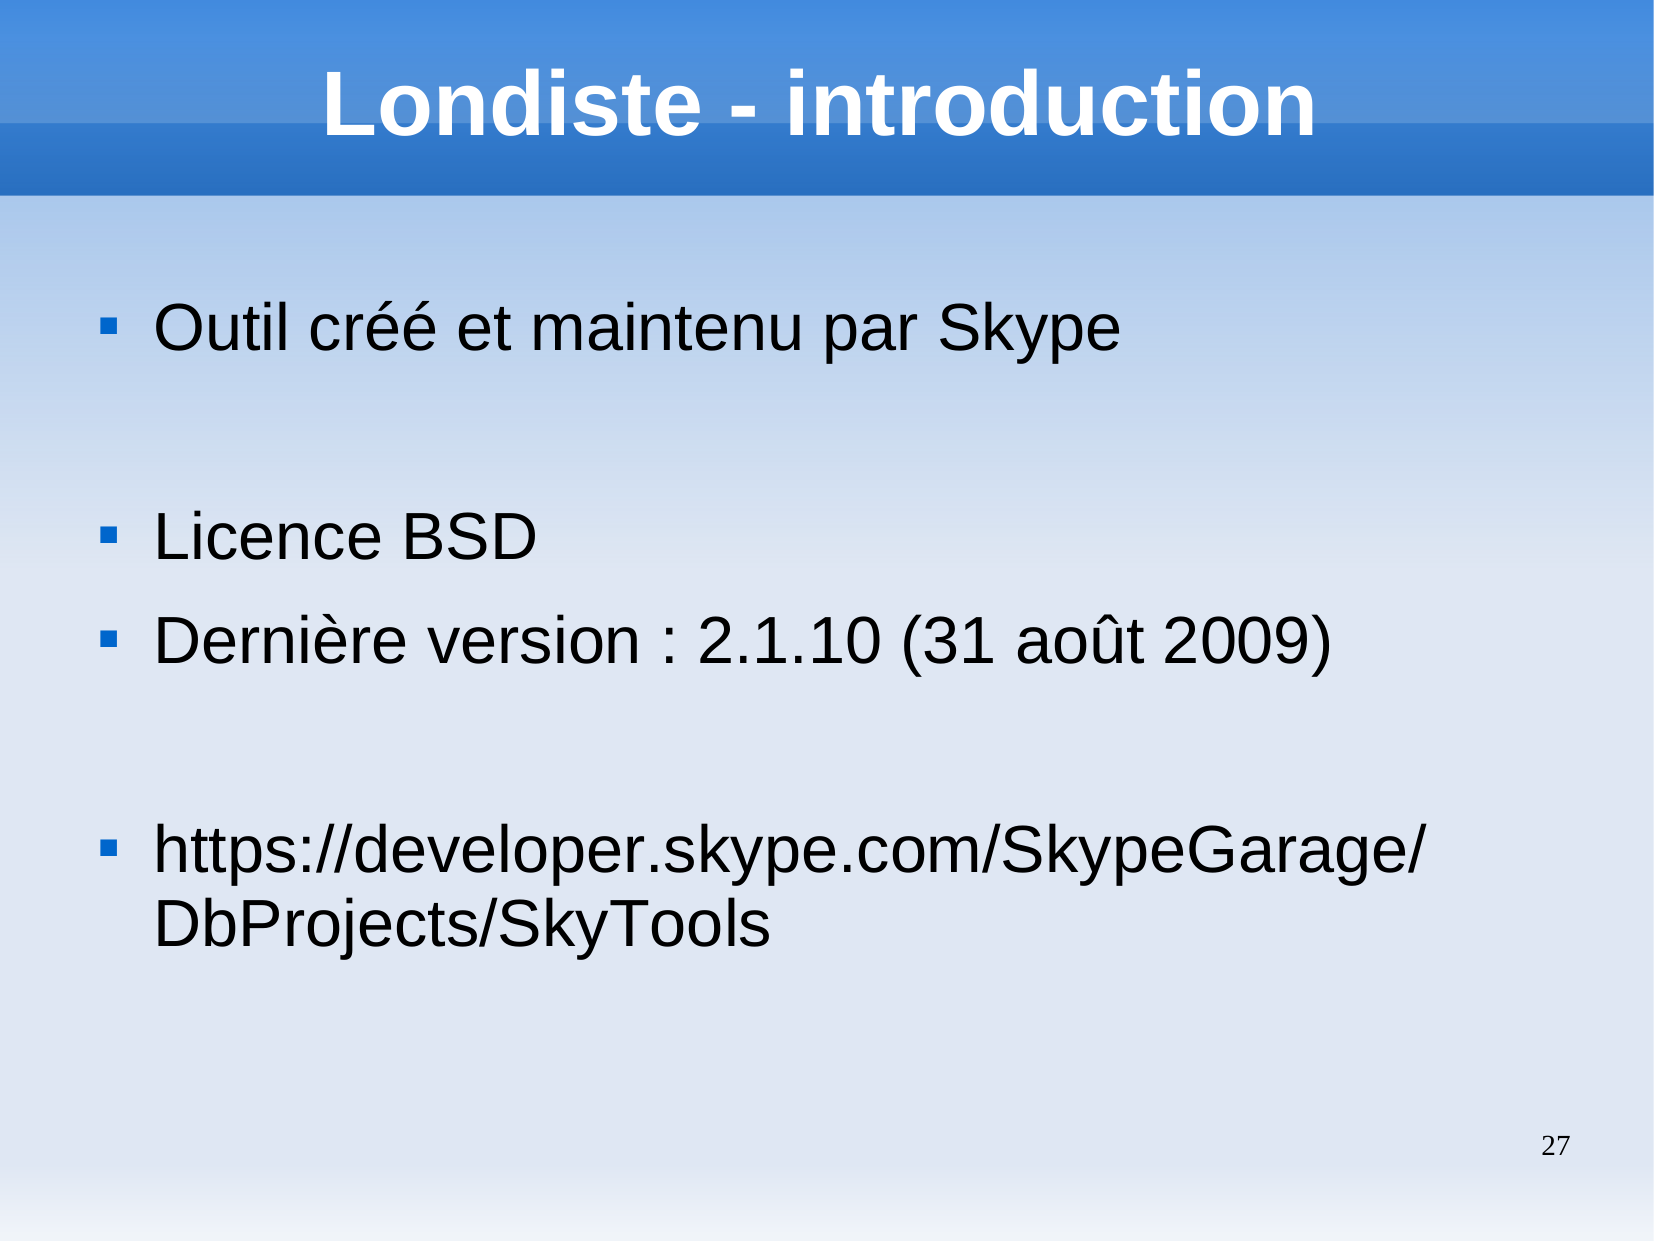

# Londiste - introduction
Outil créé et maintenu par Skype
Licence BSD
Dernière version : 2.1.10 (31 août 2009)
https://developer.skype.com/SkypeGarage/DbProjects/SkyTools
27